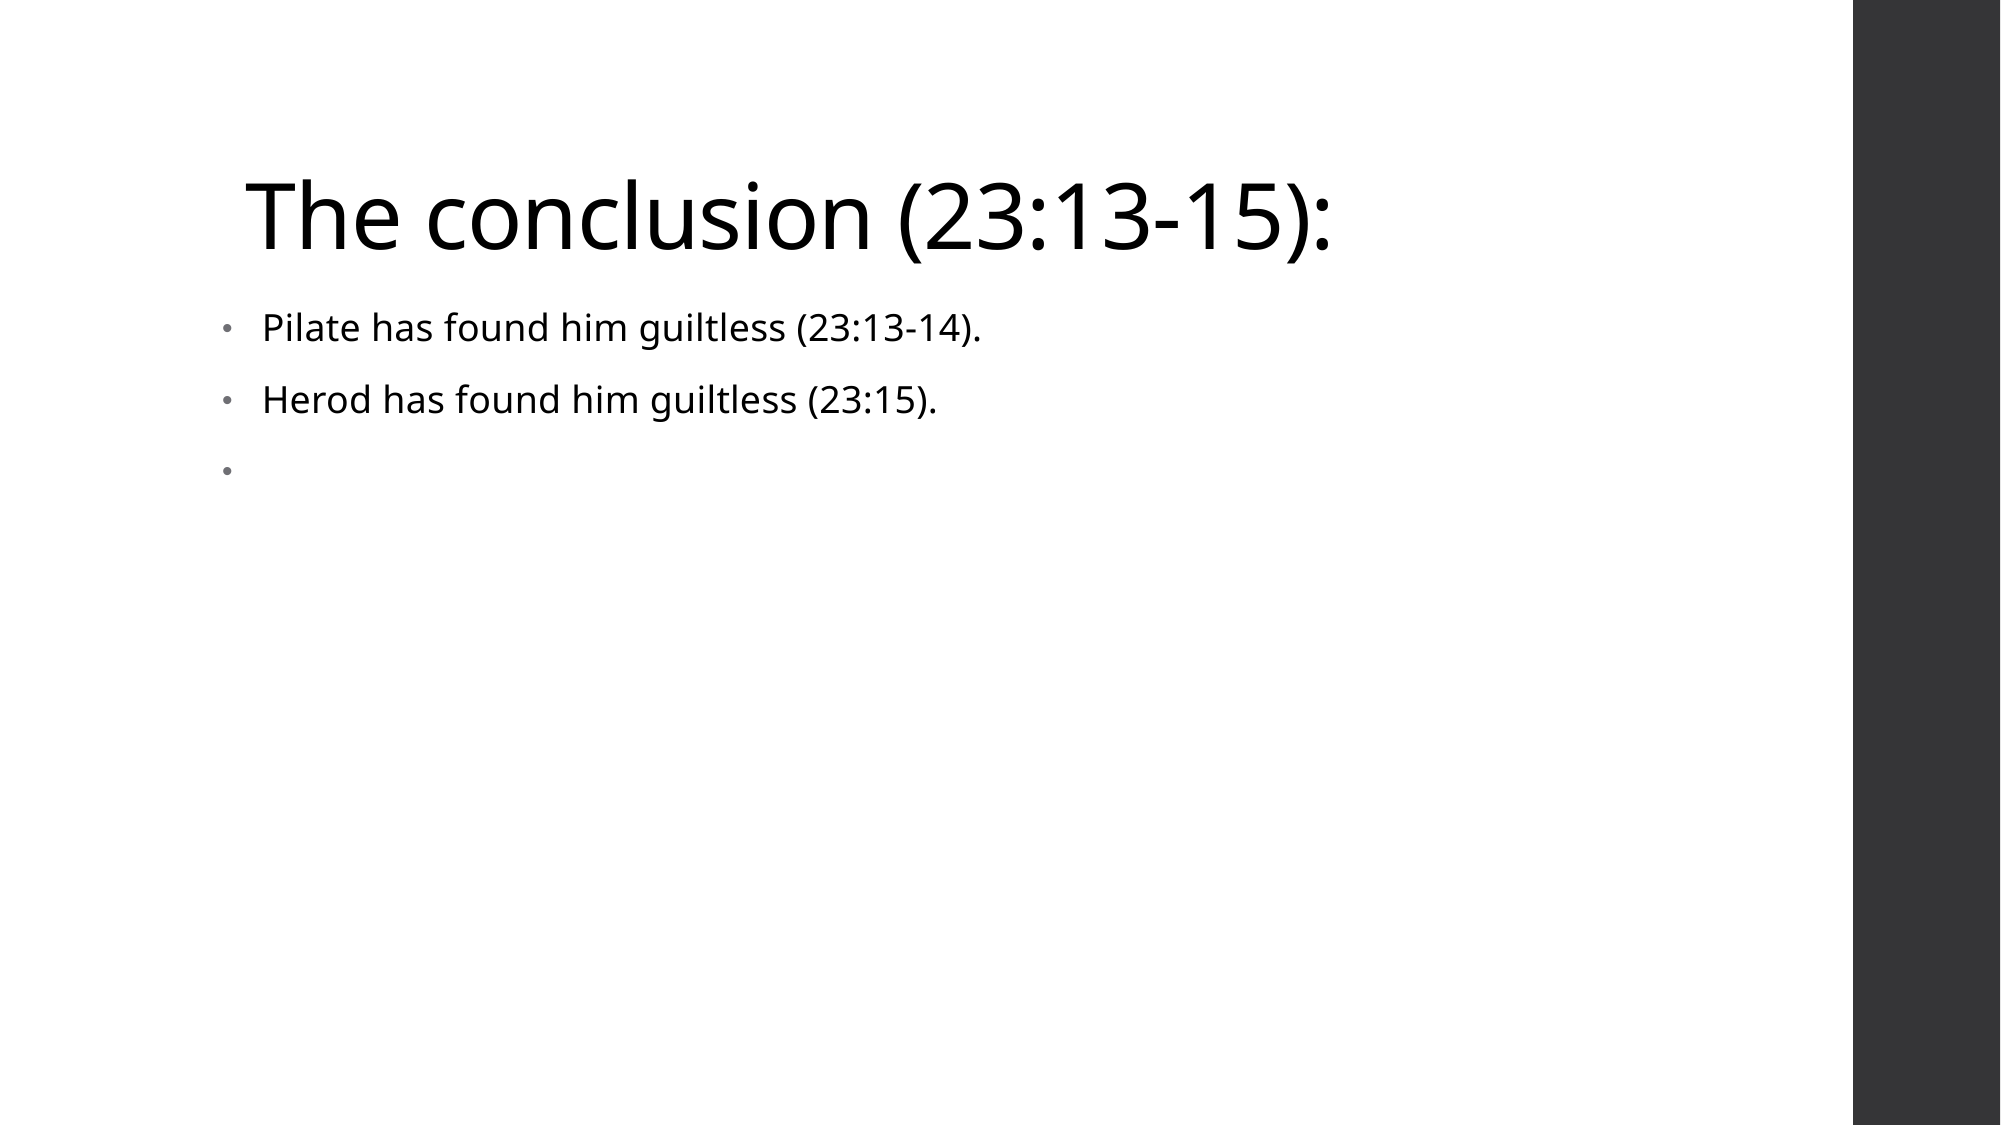

# The conclusion (23:13-15):
 Pilate has found him guiltless (23:13-14).
 Herod has found him guiltless (23:15).